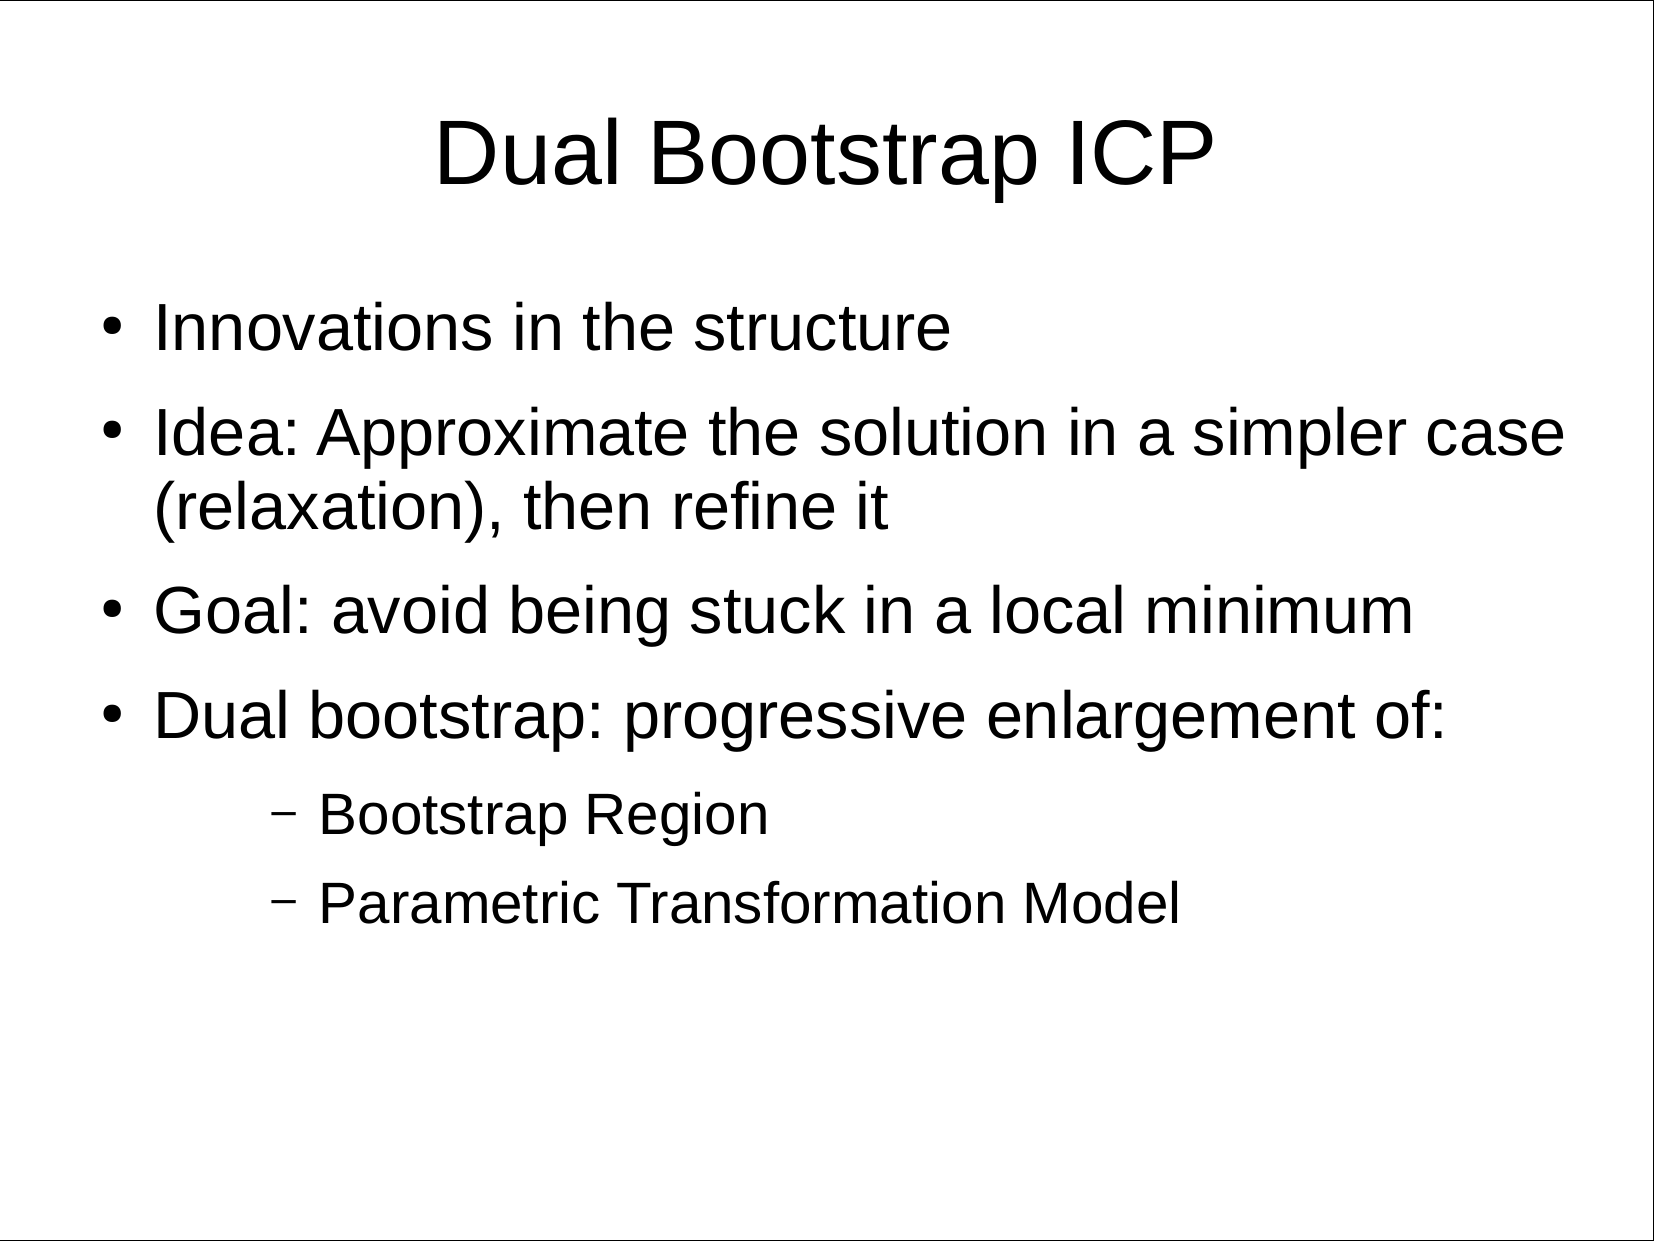

# Dual Bootstrap ICP
Innovations in the structure
Idea: Approximate the solution in a simpler case (relaxation), then refine it
Goal: avoid being stuck in a local minimum
Dual bootstrap: progressive enlargement of:
Bootstrap Region
Parametric Transformation Model